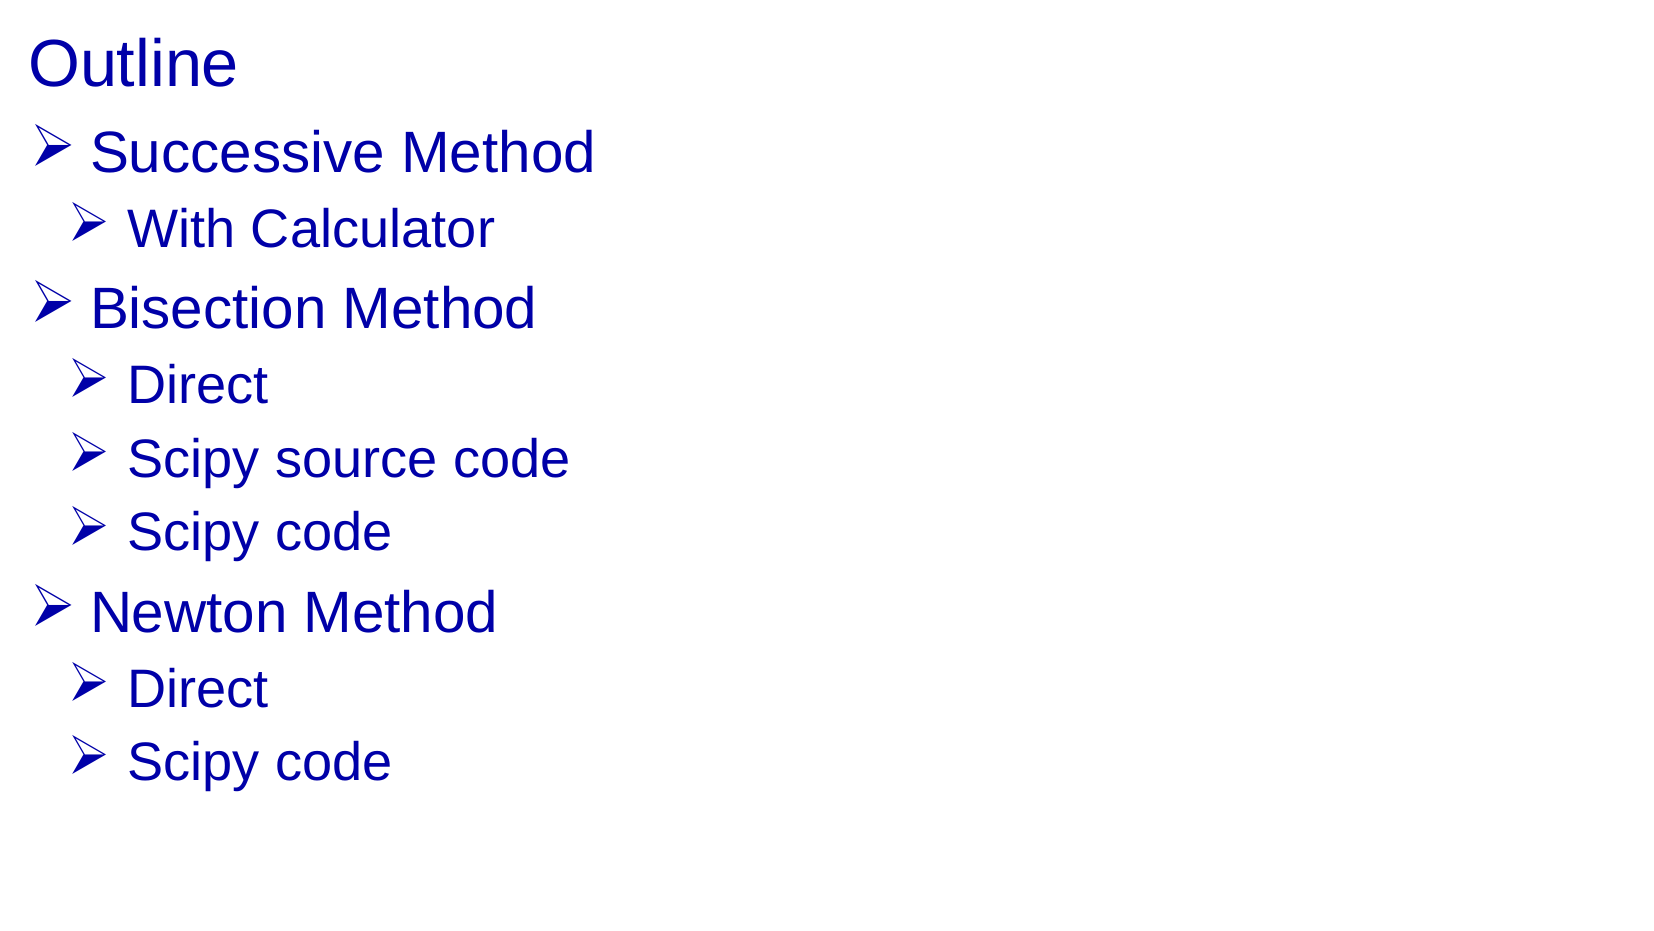

# Outline
Successive Method
With Calculator
Bisection Method
Direct
Scipy source code
Scipy code
Newton Method
Direct
Scipy code